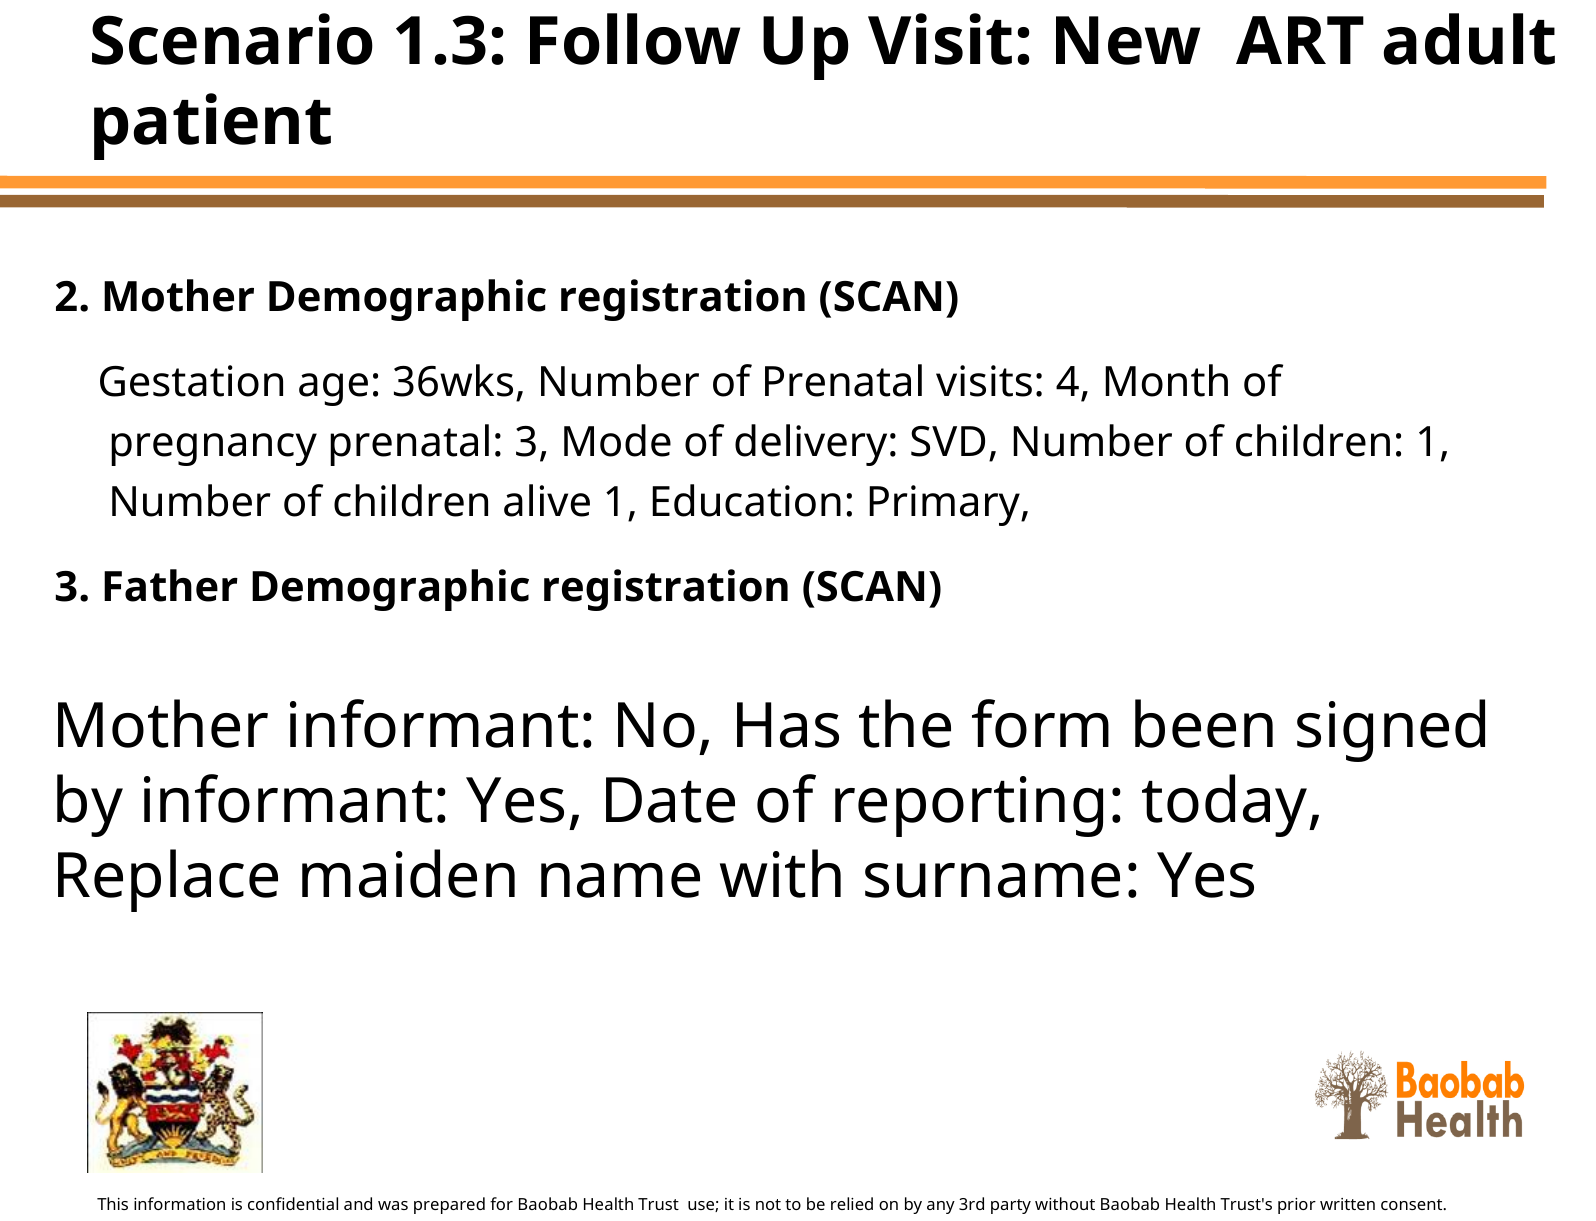

Scenario 1.3: Follow Up Visit: New ART adult patient
2. Mother Demographic registration (SCAN)
 Gestation age: 36wks, Number of Prenatal visits: 4, Month of pregnancy prenatal: 3, Mode of delivery: SVD, Number of children: 1, Number of children alive 1, Education: Primary,
3. Father Demographic registration (SCAN)
Mother informant: No, Has the form been signed by informant: Yes, Date of reporting: today, Replace maiden name with surname: Yes